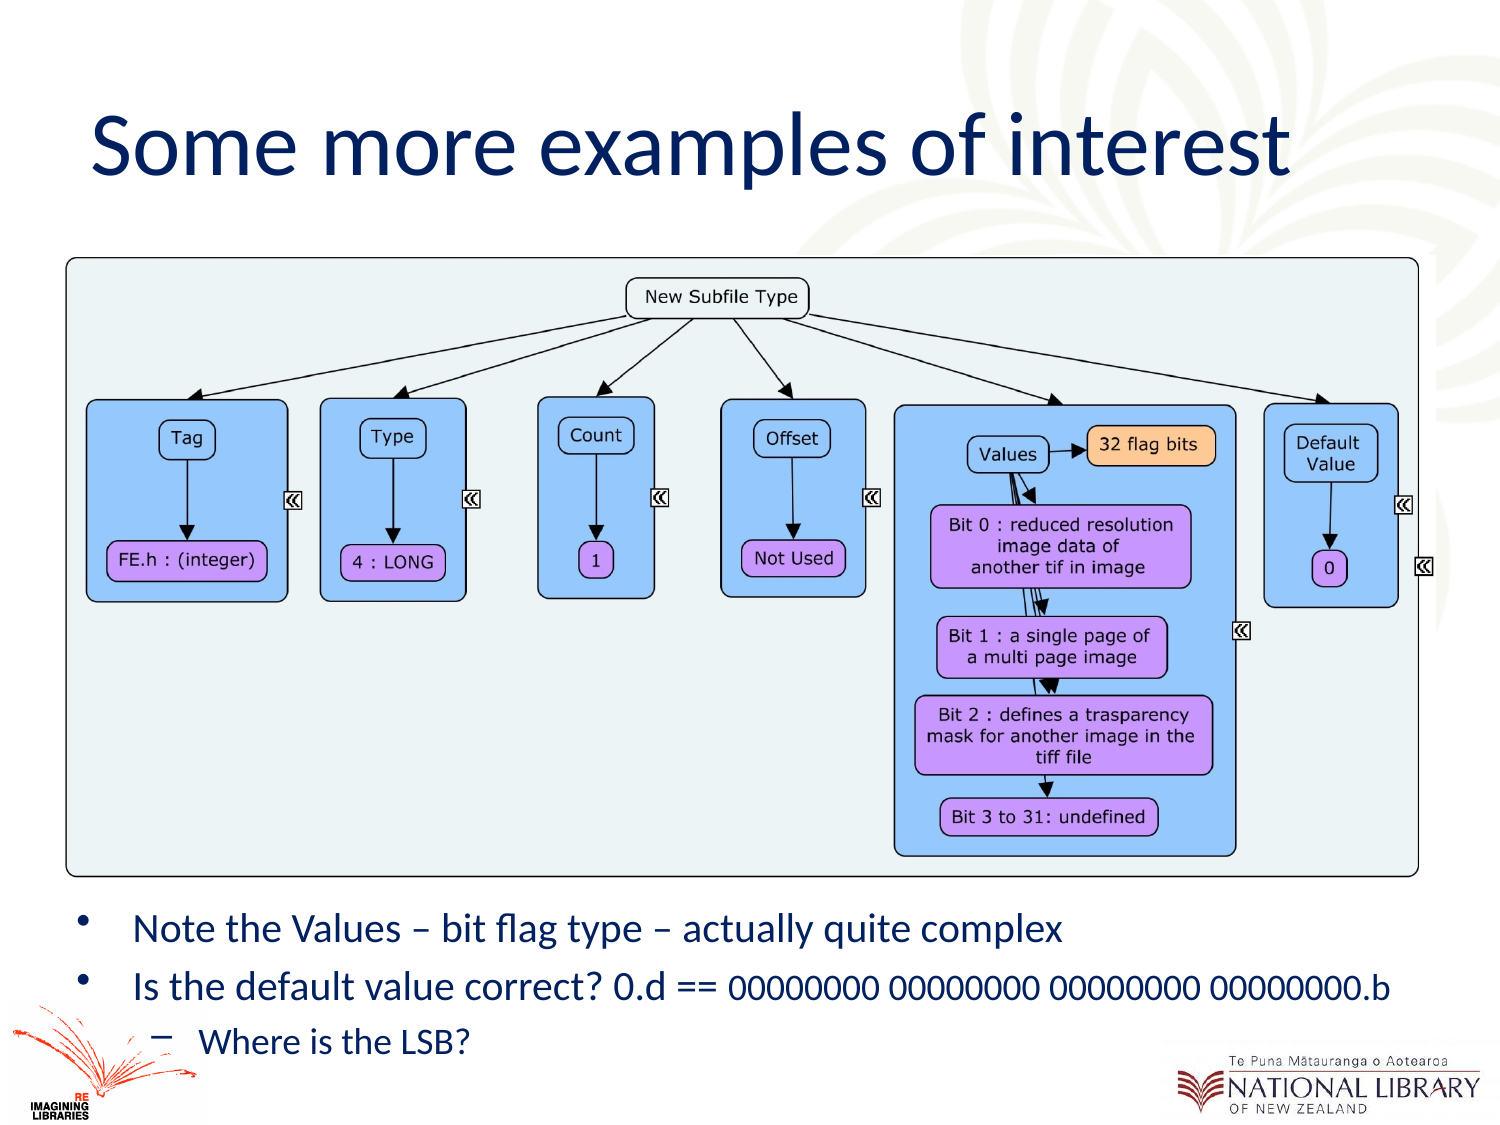

Some more examples of interest
# Note the Values – bit flag type – actually quite complex
Is the default value correct? 0.d == 00000000 00000000 00000000 00000000.b
Where is the LSB?